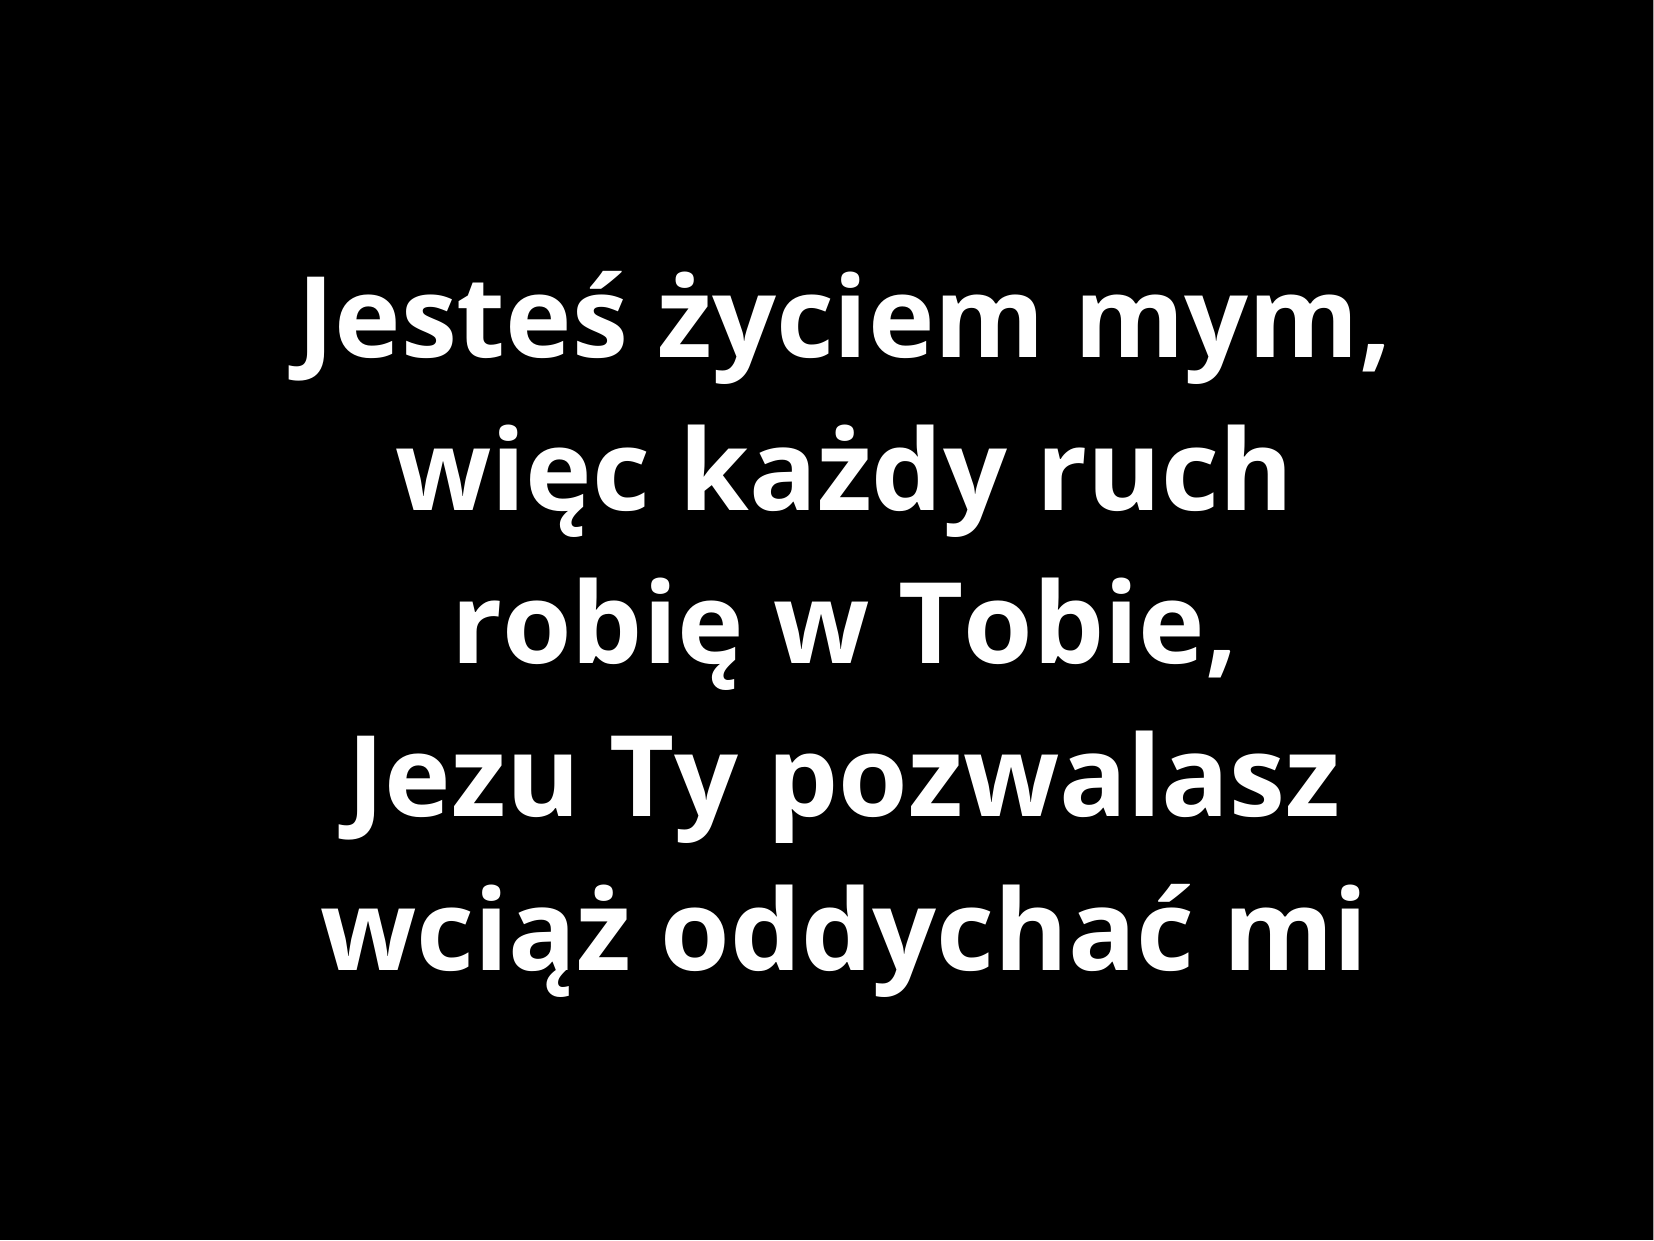

# Jesteś życiem mym,
więc każdy ruch
robię w Tobie,
Jezu Ty pozwalasz
wciąż oddychać mi